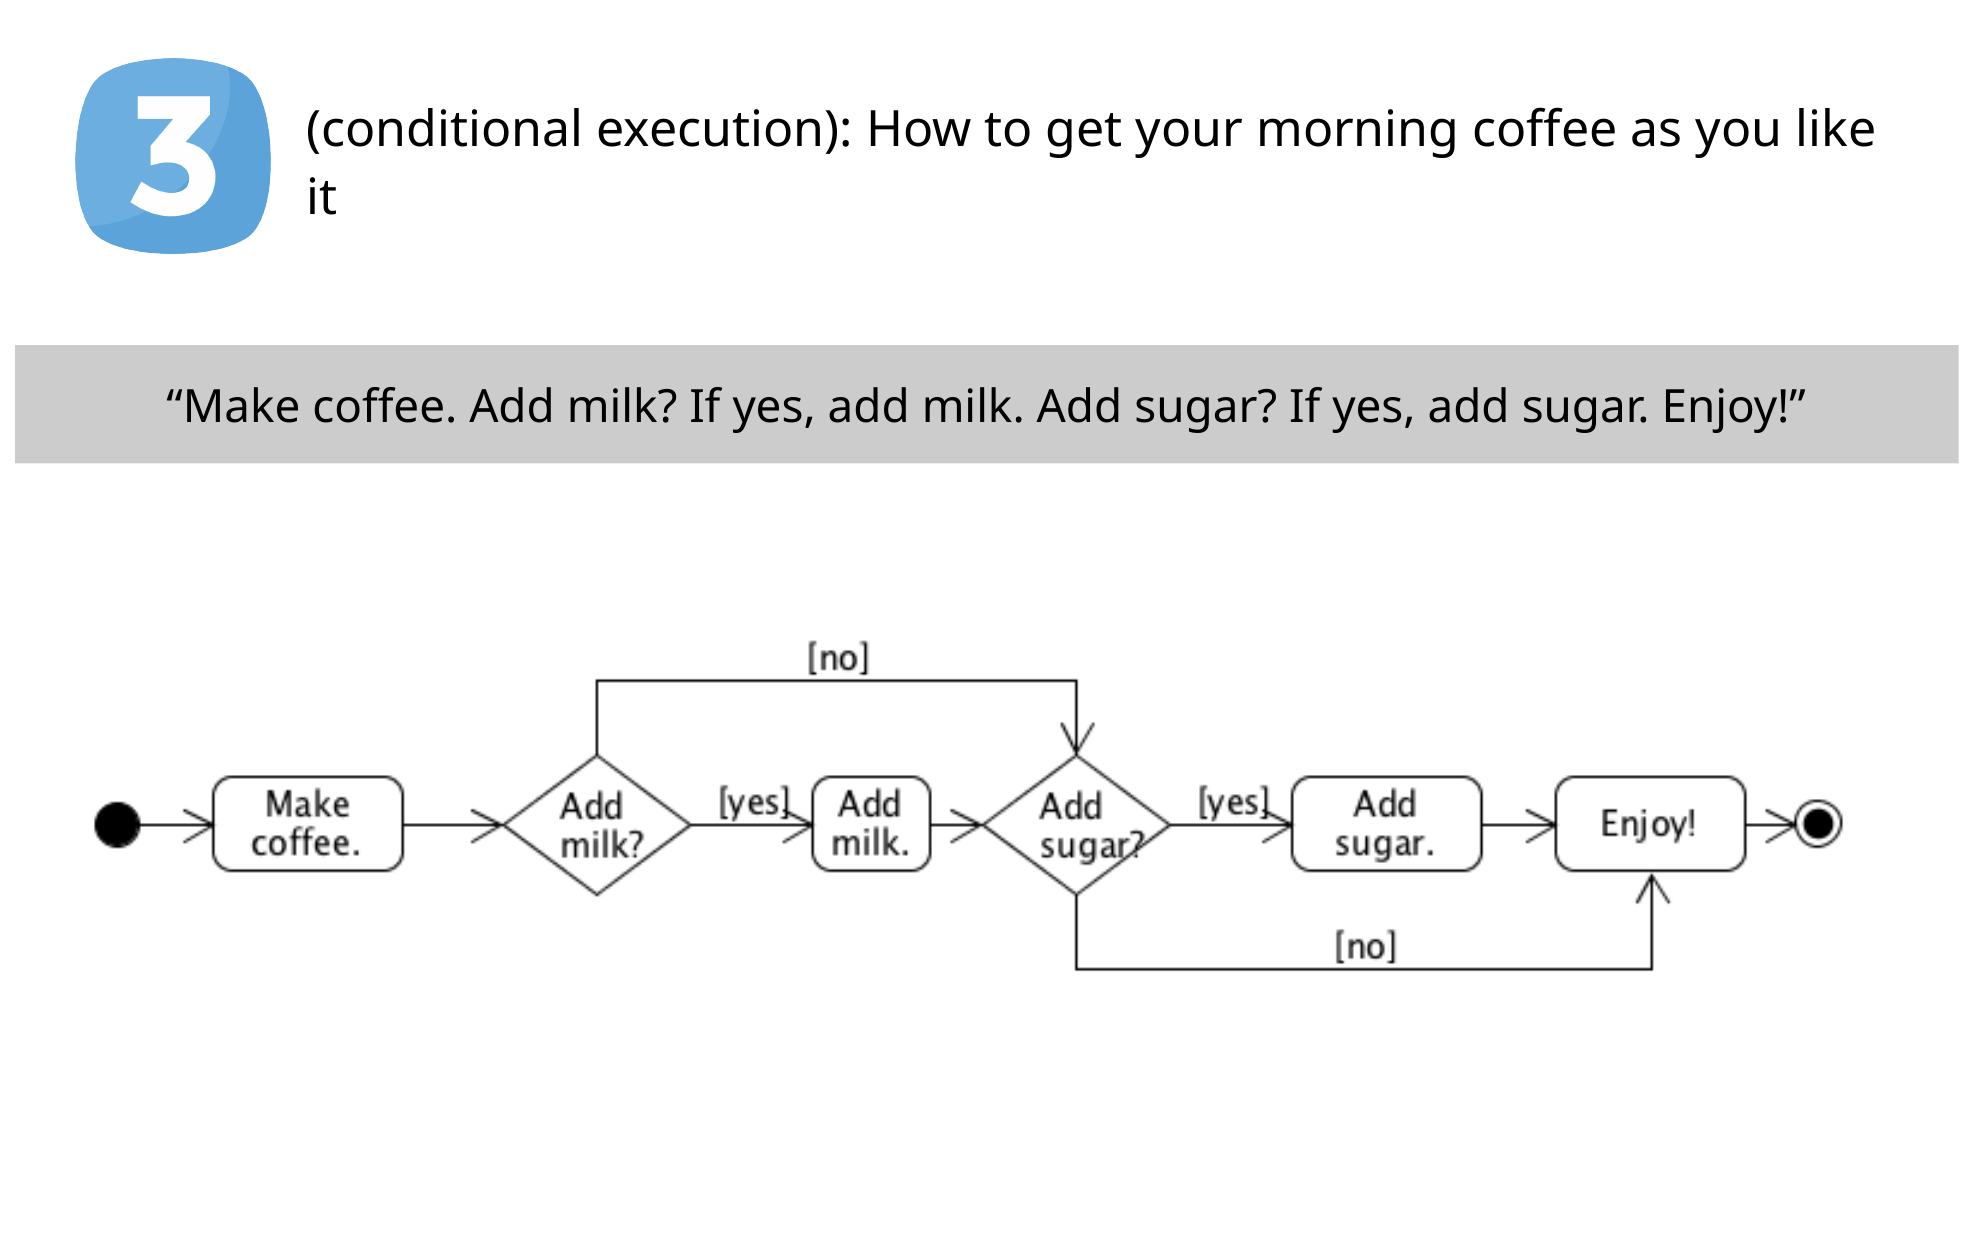

(conditional execution): How to get your morning coffee as you like it
“Make coffee. Add milk? If yes, add milk. Add sugar? If yes, add sugar. Enjoy!”